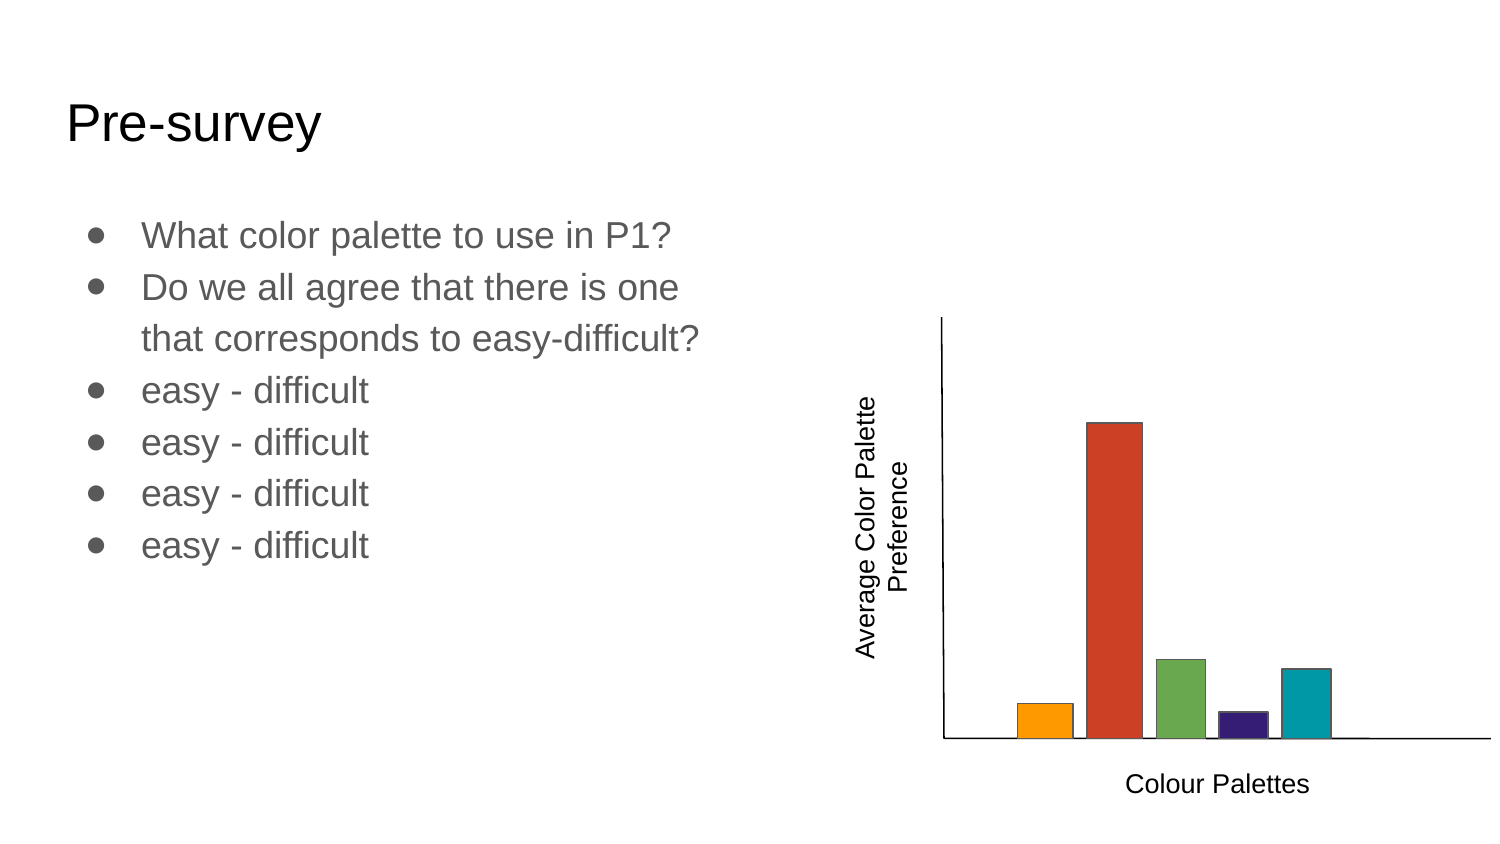

# Pre-survey
What color palette to use in P1?
Do we all agree that there is one that corresponds to easy-difficult?
easy - difficult
easy - difficult
easy - difficult
easy - difficult
Average Color Palette Preference
Colour Palettes